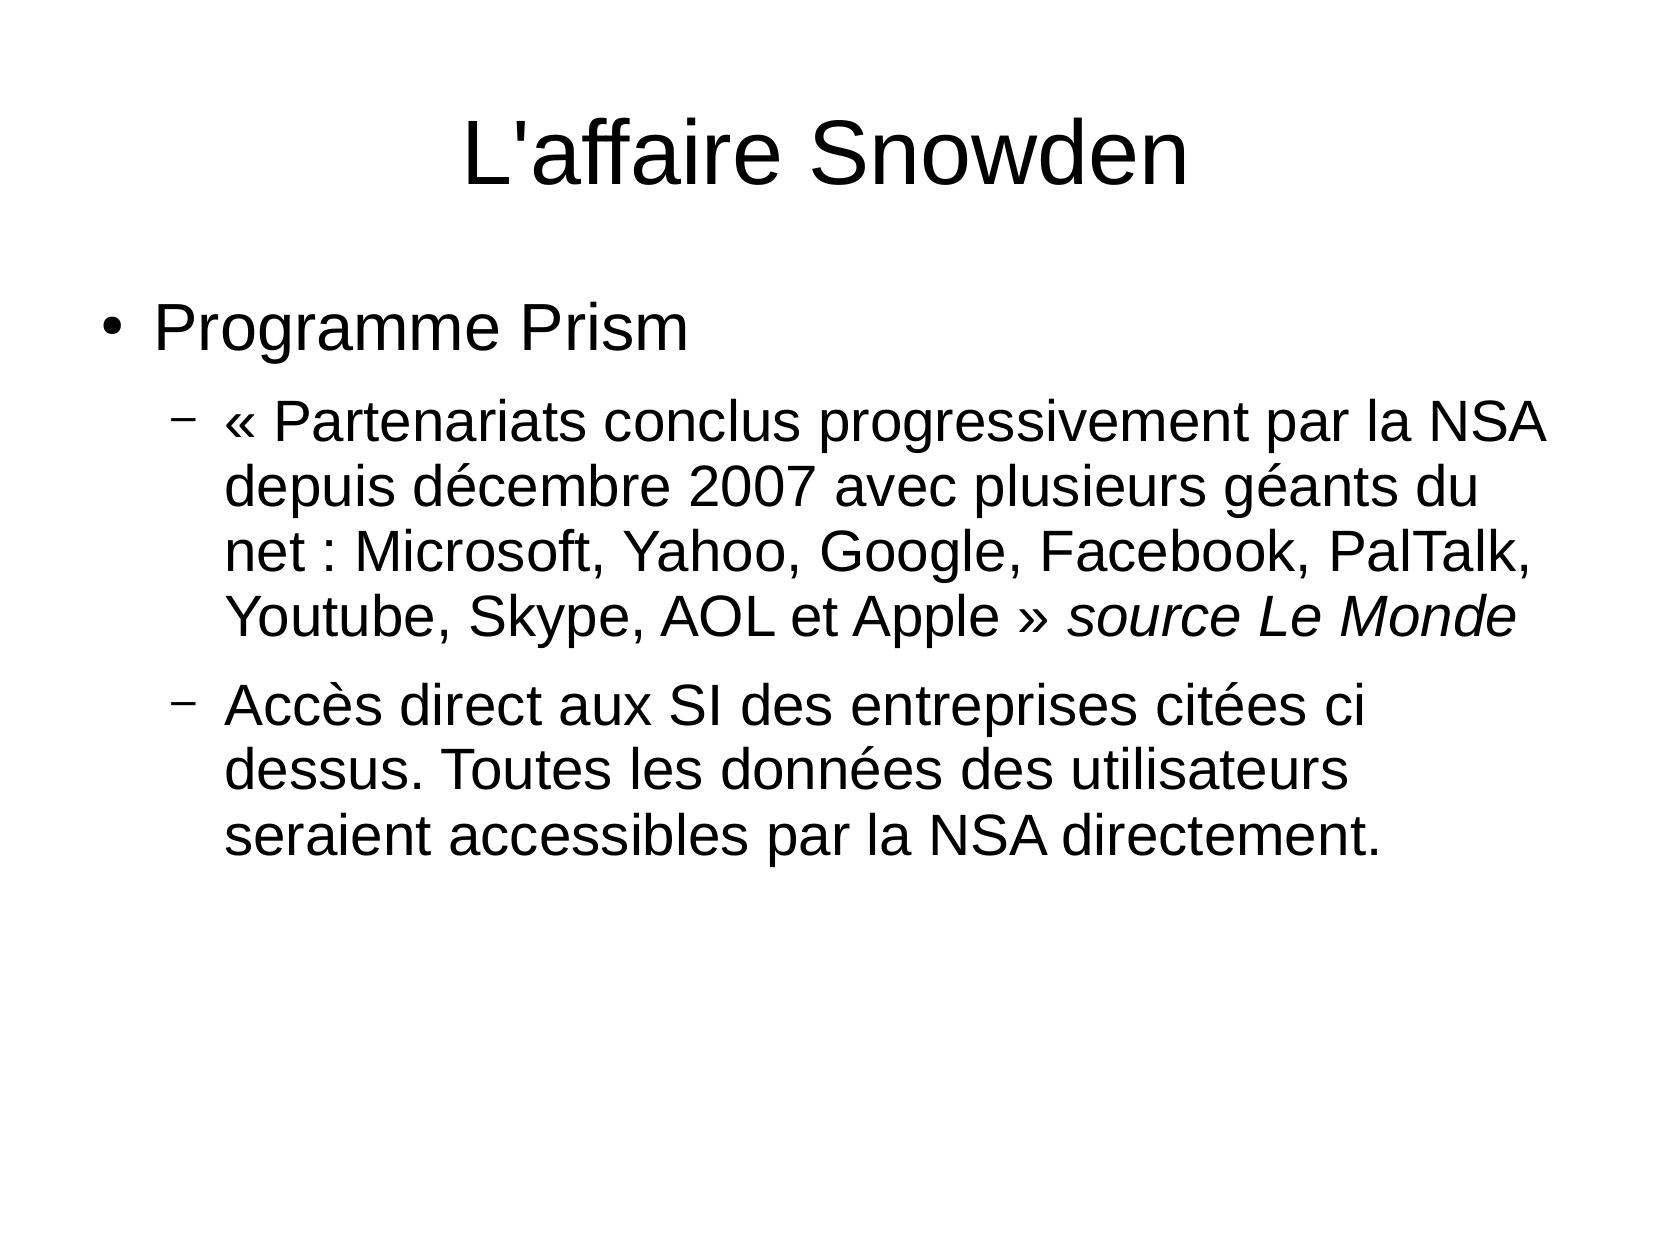

# L'affaire Snowden
Programme Prism
« Partenariats conclus progressivement par la NSA depuis décembre 2007 avec plusieurs géants du net : Microsoft, Yahoo, Google, Facebook, PalTalk, Youtube, Skype, AOL et Apple » source Le Monde
Accès direct aux SI des entreprises citées ci dessus. Toutes les données des utilisateurs seraient accessibles par la NSA directement.